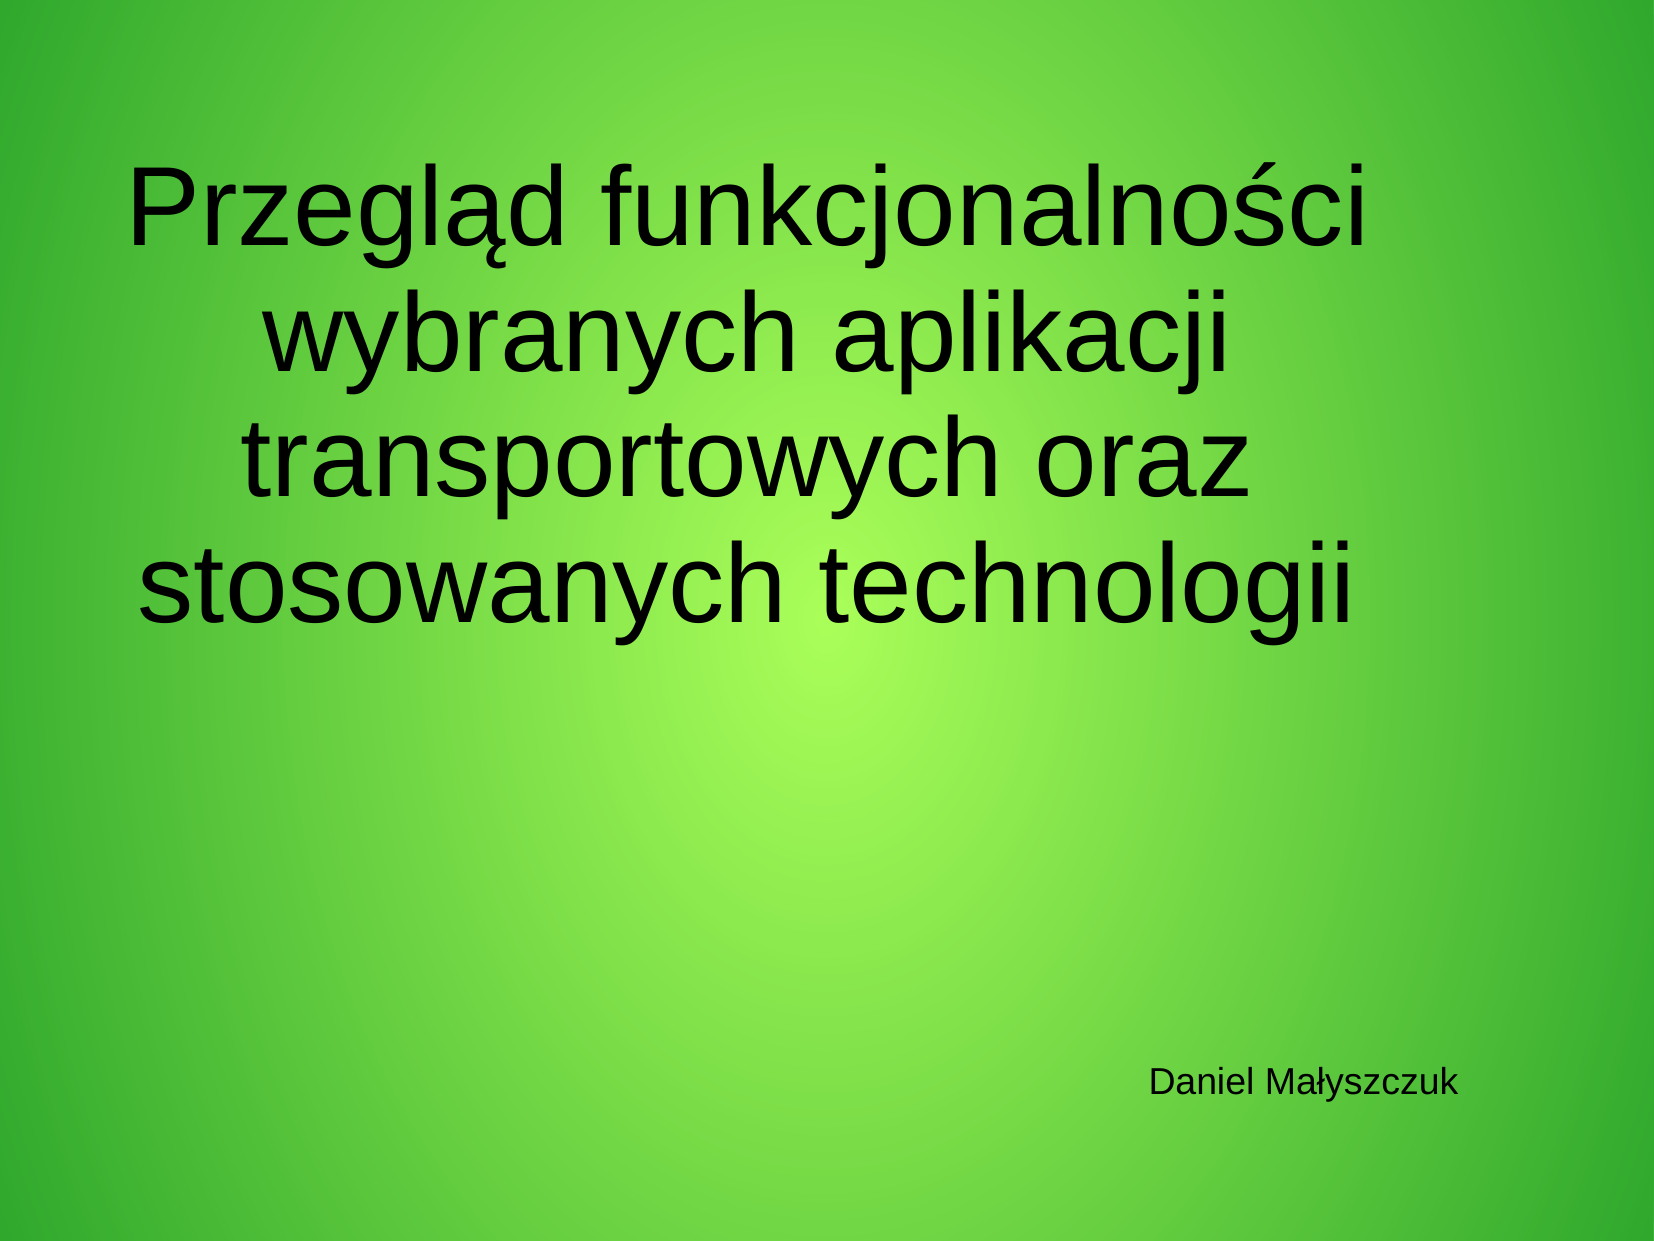

# Przegląd funkcjonalności wybranych aplikacji transportowych oraz stosowanych technologii
Daniel Małyszczuk